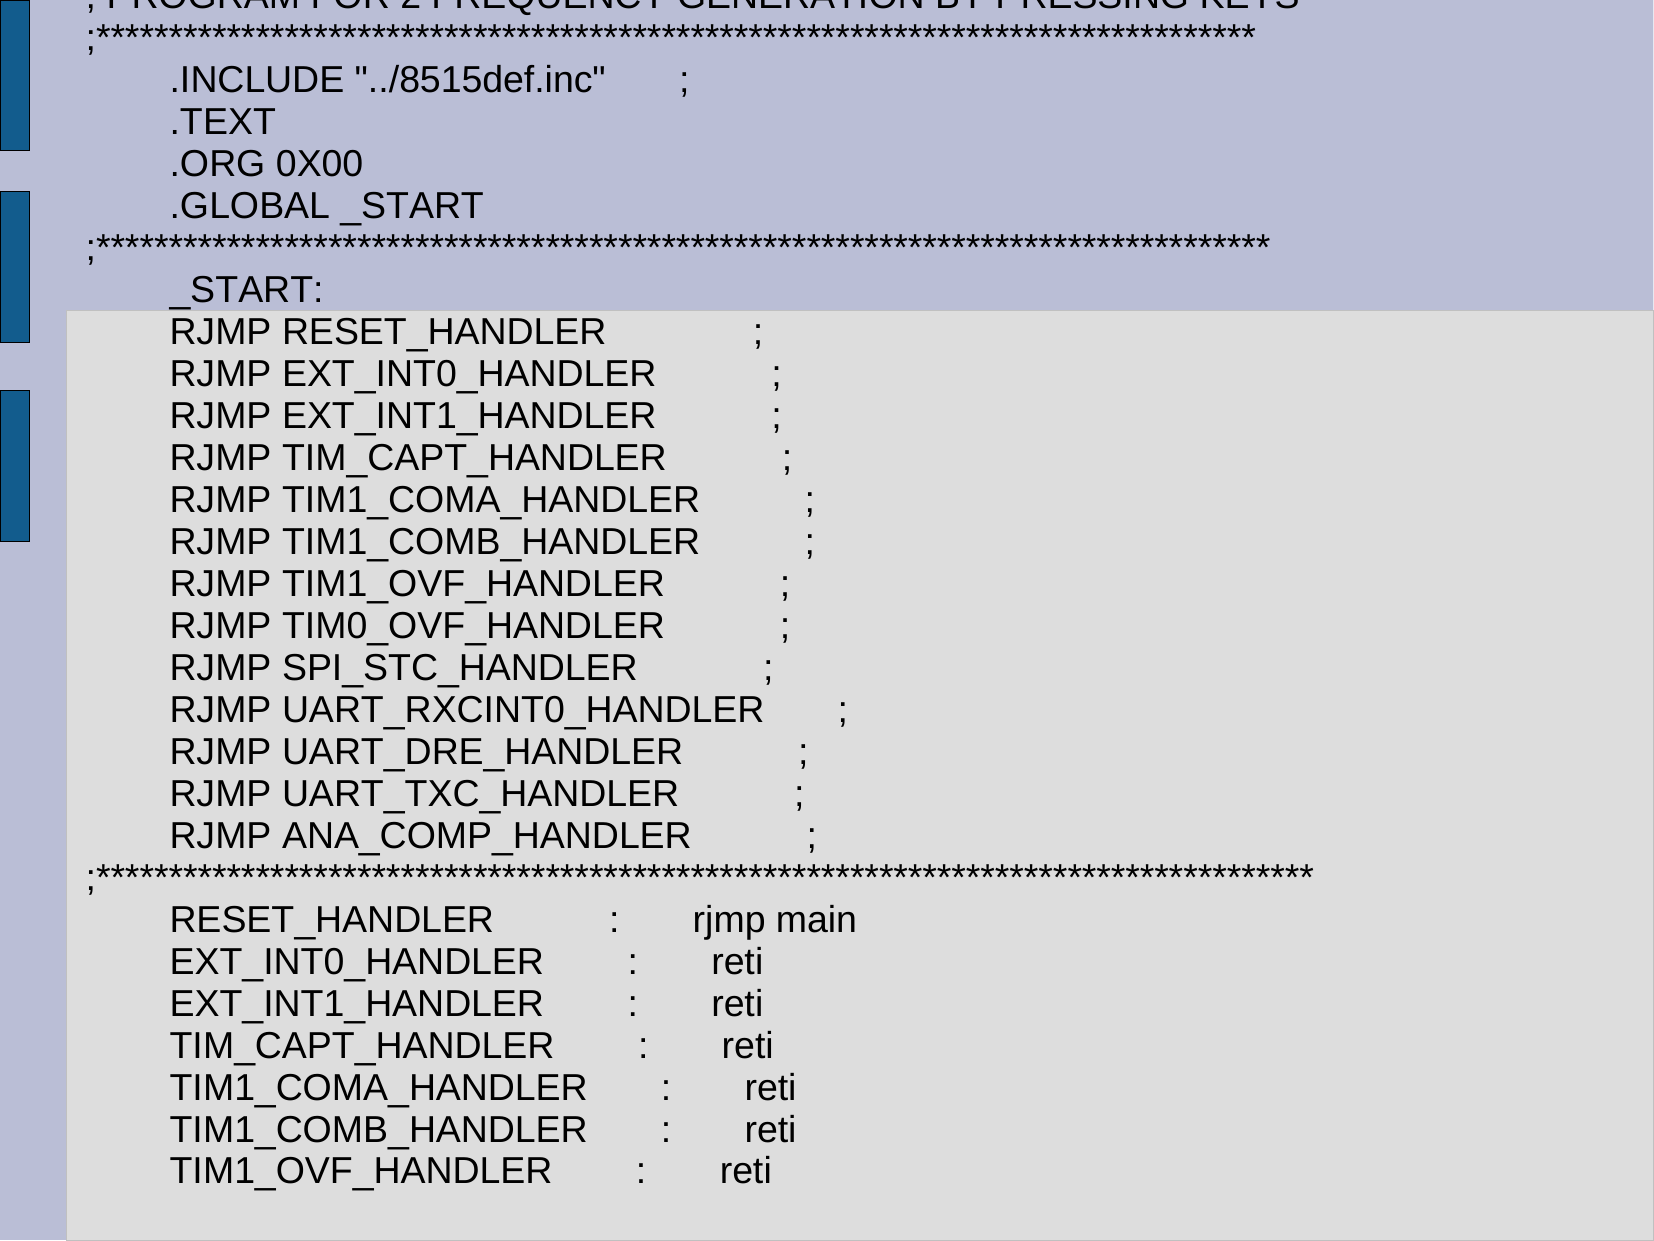

;********************************************************************************
; PROGRAM FOR 2 FREQUENCY GENERATION BY PRESSING KEYS
;********************************************************************************
 .INCLUDE "../8515def.inc" ;
 .TEXT
 .ORG 0X00
 .GLOBAL _START
;*********************************************************************************
 _START:
 RJMP RESET_HANDLER ;
 RJMP EXT_INT0_HANDLER ;
 RJMP EXT_INT1_HANDLER ;
 RJMP TIM_CAPT_HANDLER ;
 RJMP TIM1_COMA_HANDLER ;
 RJMP TIM1_COMB_HANDLER ;
 RJMP TIM1_OVF_HANDLER ;
 RJMP TIM0_OVF_HANDLER ;
 RJMP SPI_STC_HANDLER ;
 RJMP UART_RXCINT0_HANDLER ;
 RJMP UART_DRE_HANDLER ;
 RJMP UART_TXC_HANDLER ;
 RJMP ANA_COMP_HANDLER ;
;************************************************************************************
 RESET_HANDLER : rjmp main
 EXT_INT0_HANDLER : reti
 EXT_INT1_HANDLER : reti
 TIM_CAPT_HANDLER : reti
 TIM1_COMA_HANDLER : reti
 TIM1_COMB_HANDLER : reti
 TIM1_OVF_HANDLER : reti